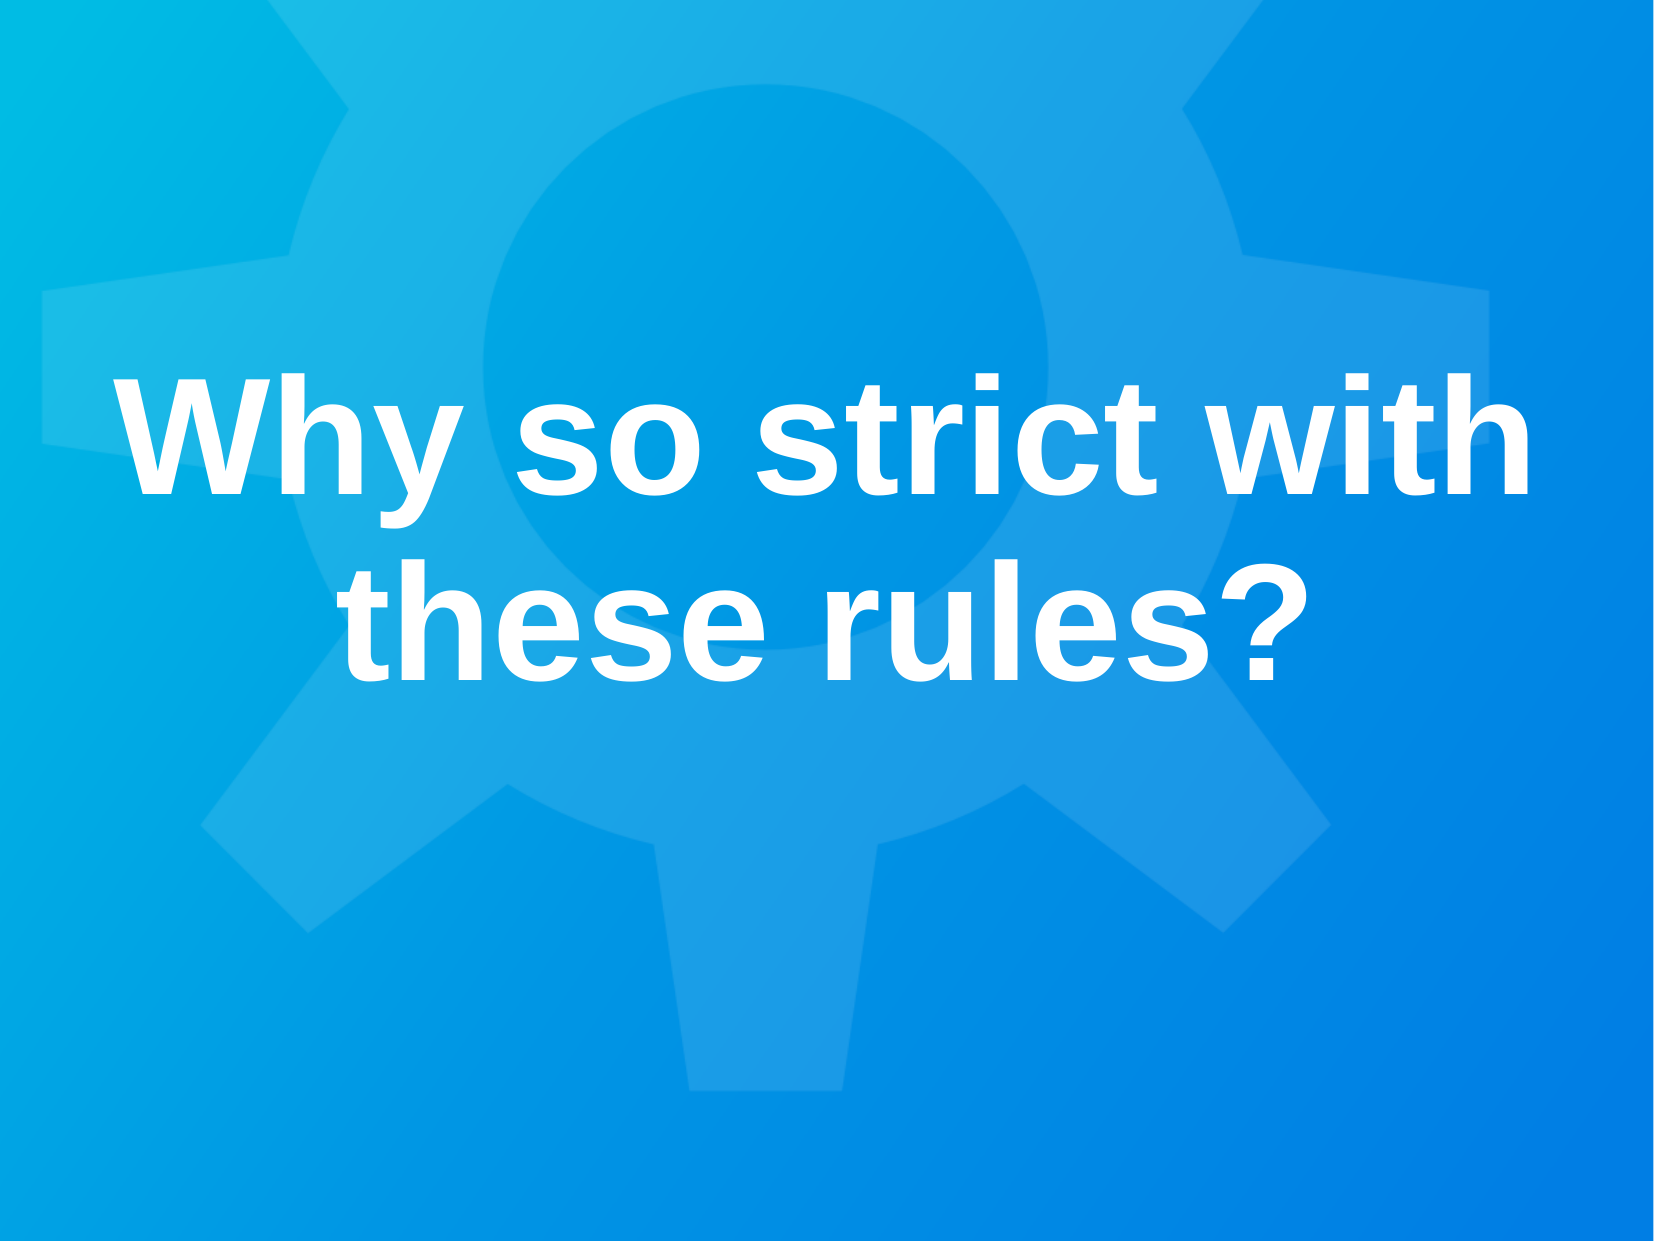

# Why so strict with these rules?